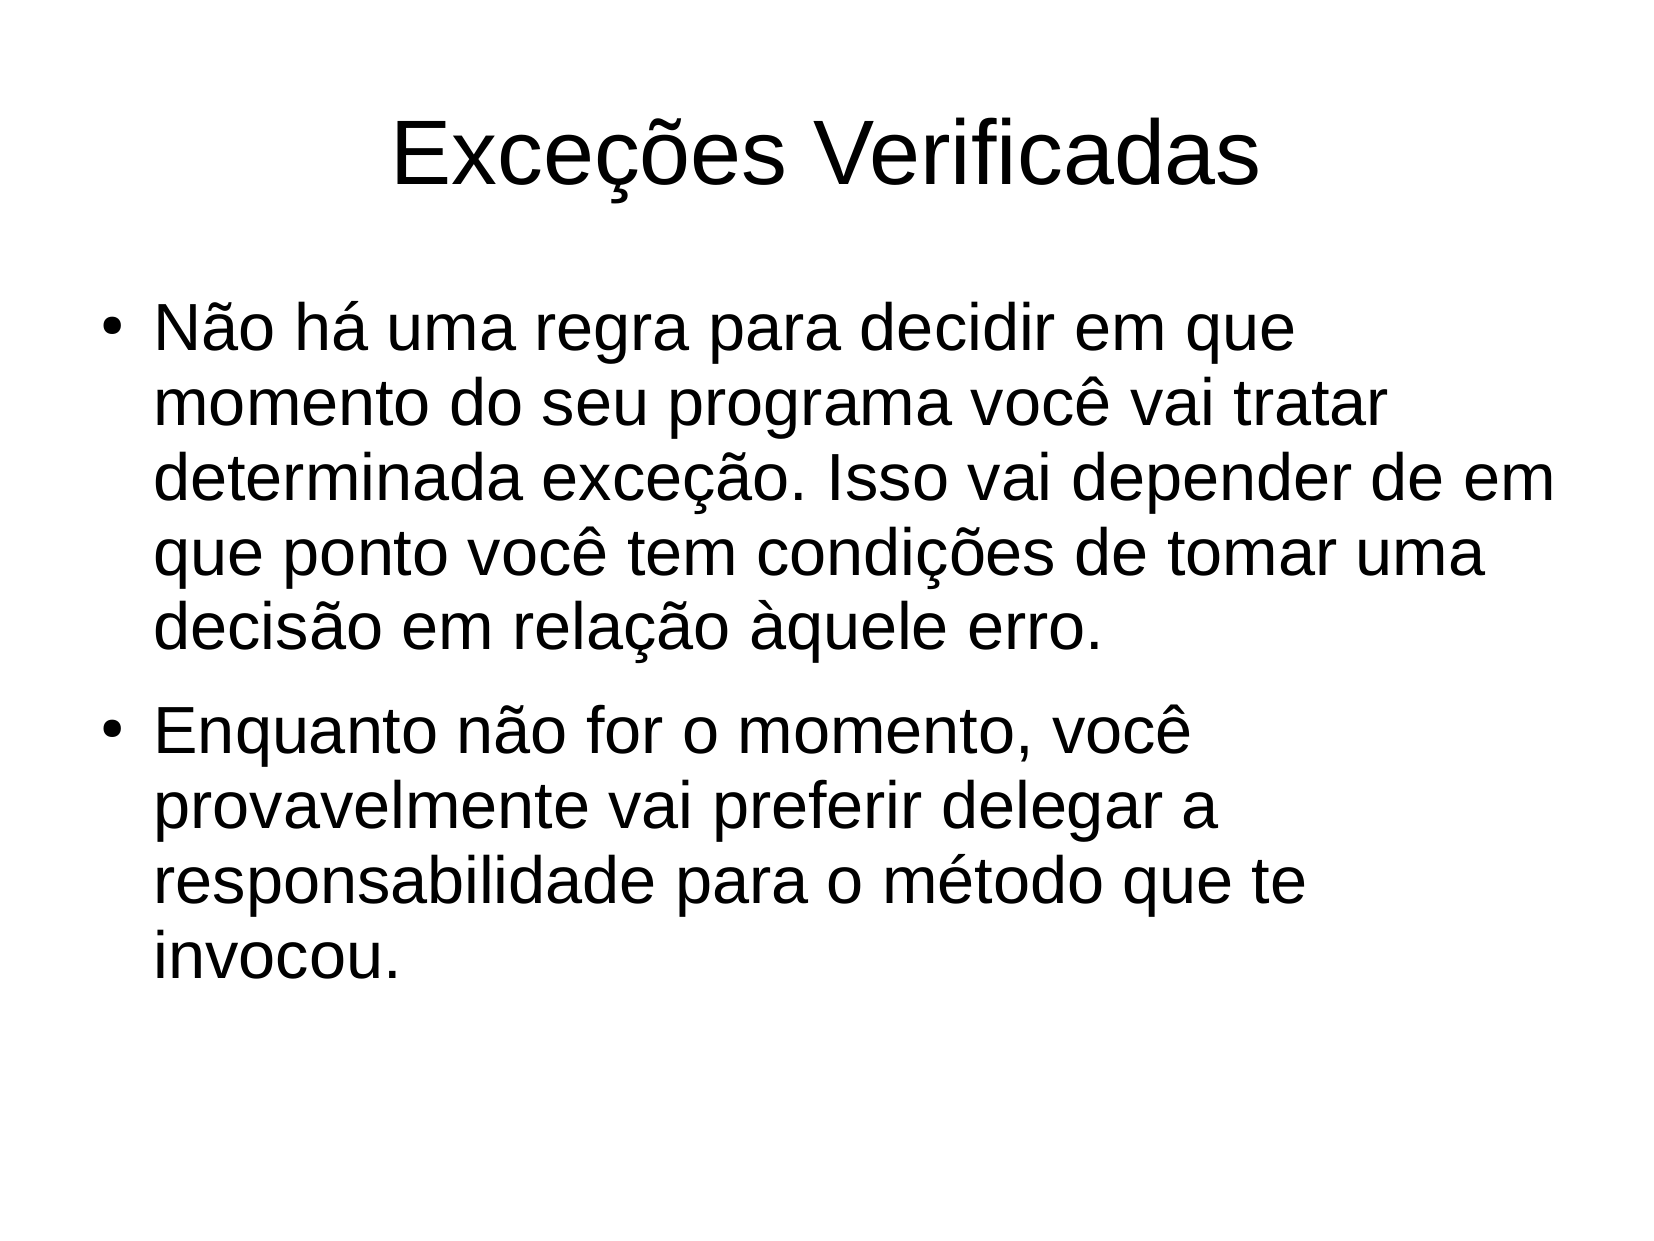

# Exceções Verificadas
Não há uma regra para decidir em que momento do seu programa você vai tratar determinada exceção. Isso vai depender de em que ponto você tem condições de tomar uma decisão em relação àquele erro.
Enquanto não for o momento, você provavelmente vai preferir delegar a responsabilidade para o método que te invocou.